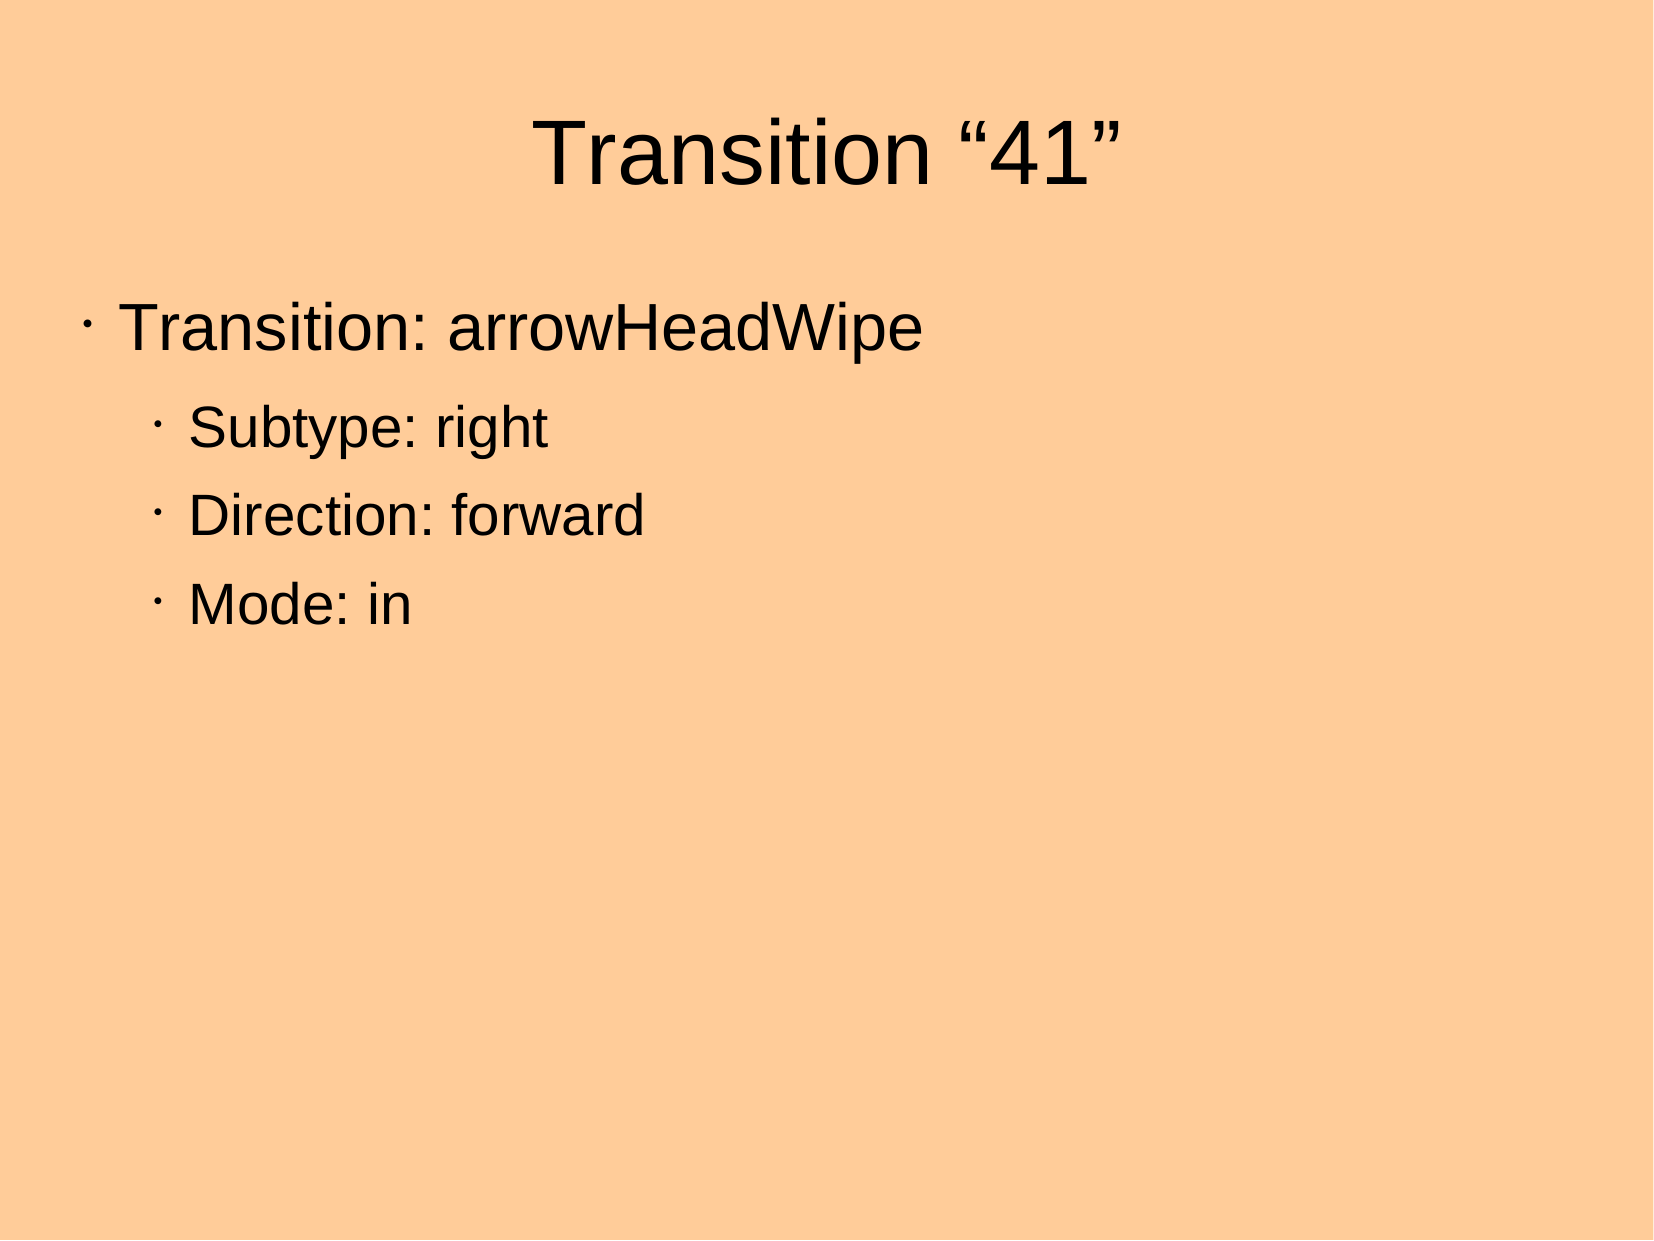

# Transition “41”
Transition: arrowHeadWipe
Subtype: right
Direction: forward
Mode: in